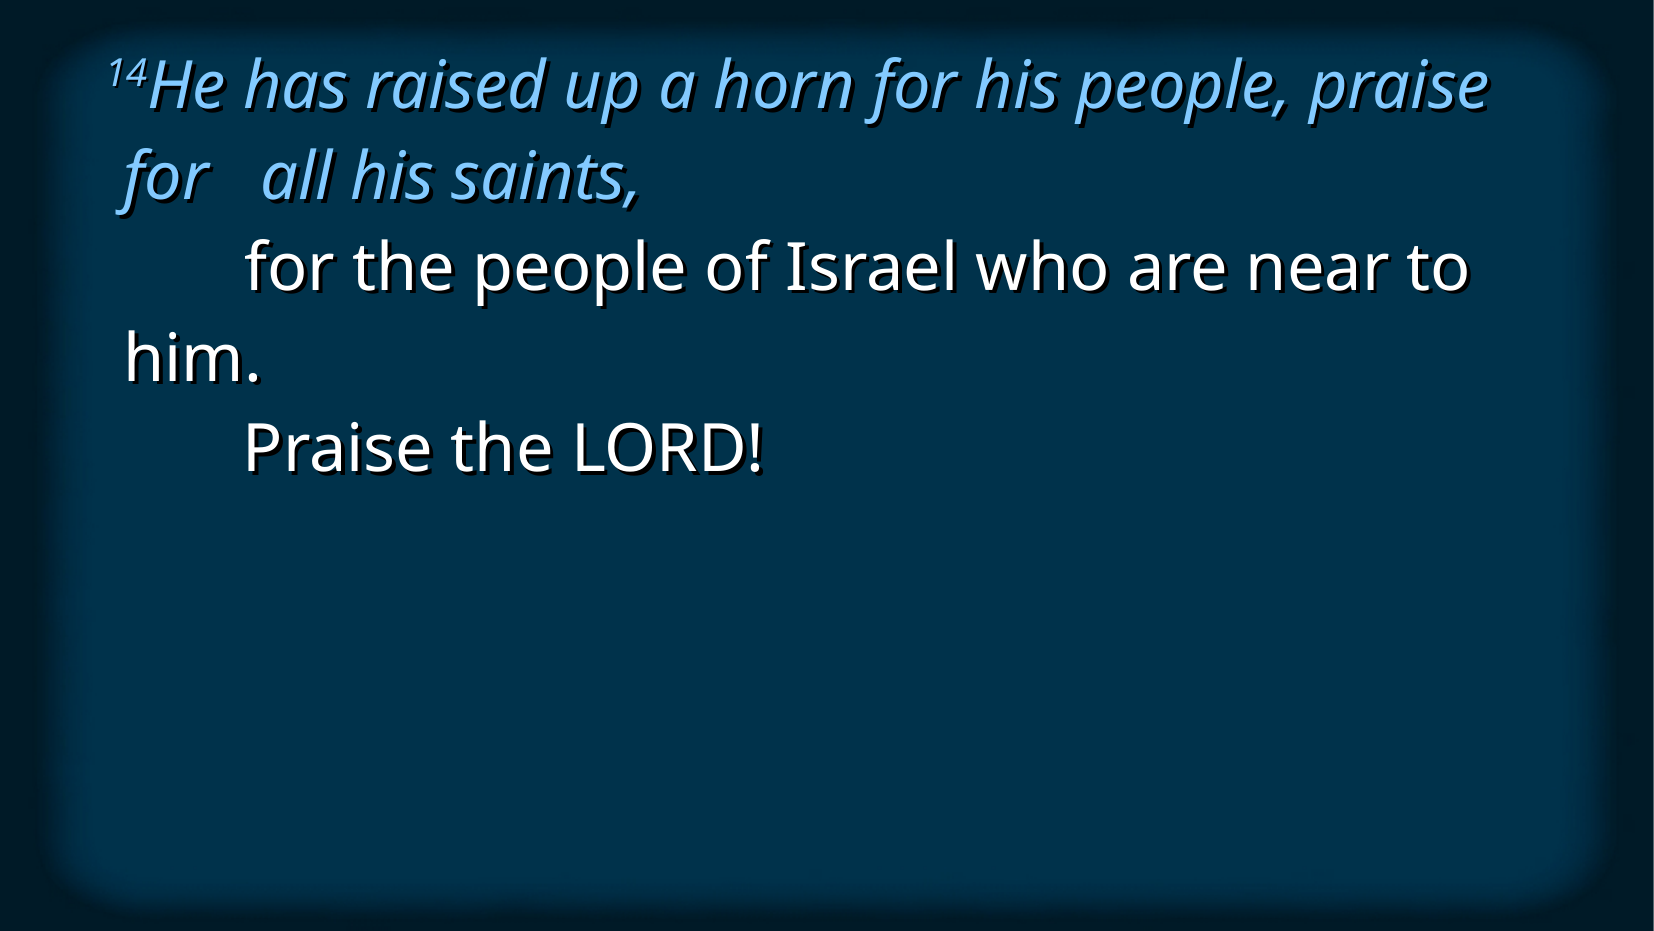

14He has raised up a horn for his people, praise for all his saints,
 for the people of Israel who are near to him.
 Praise the LORD!